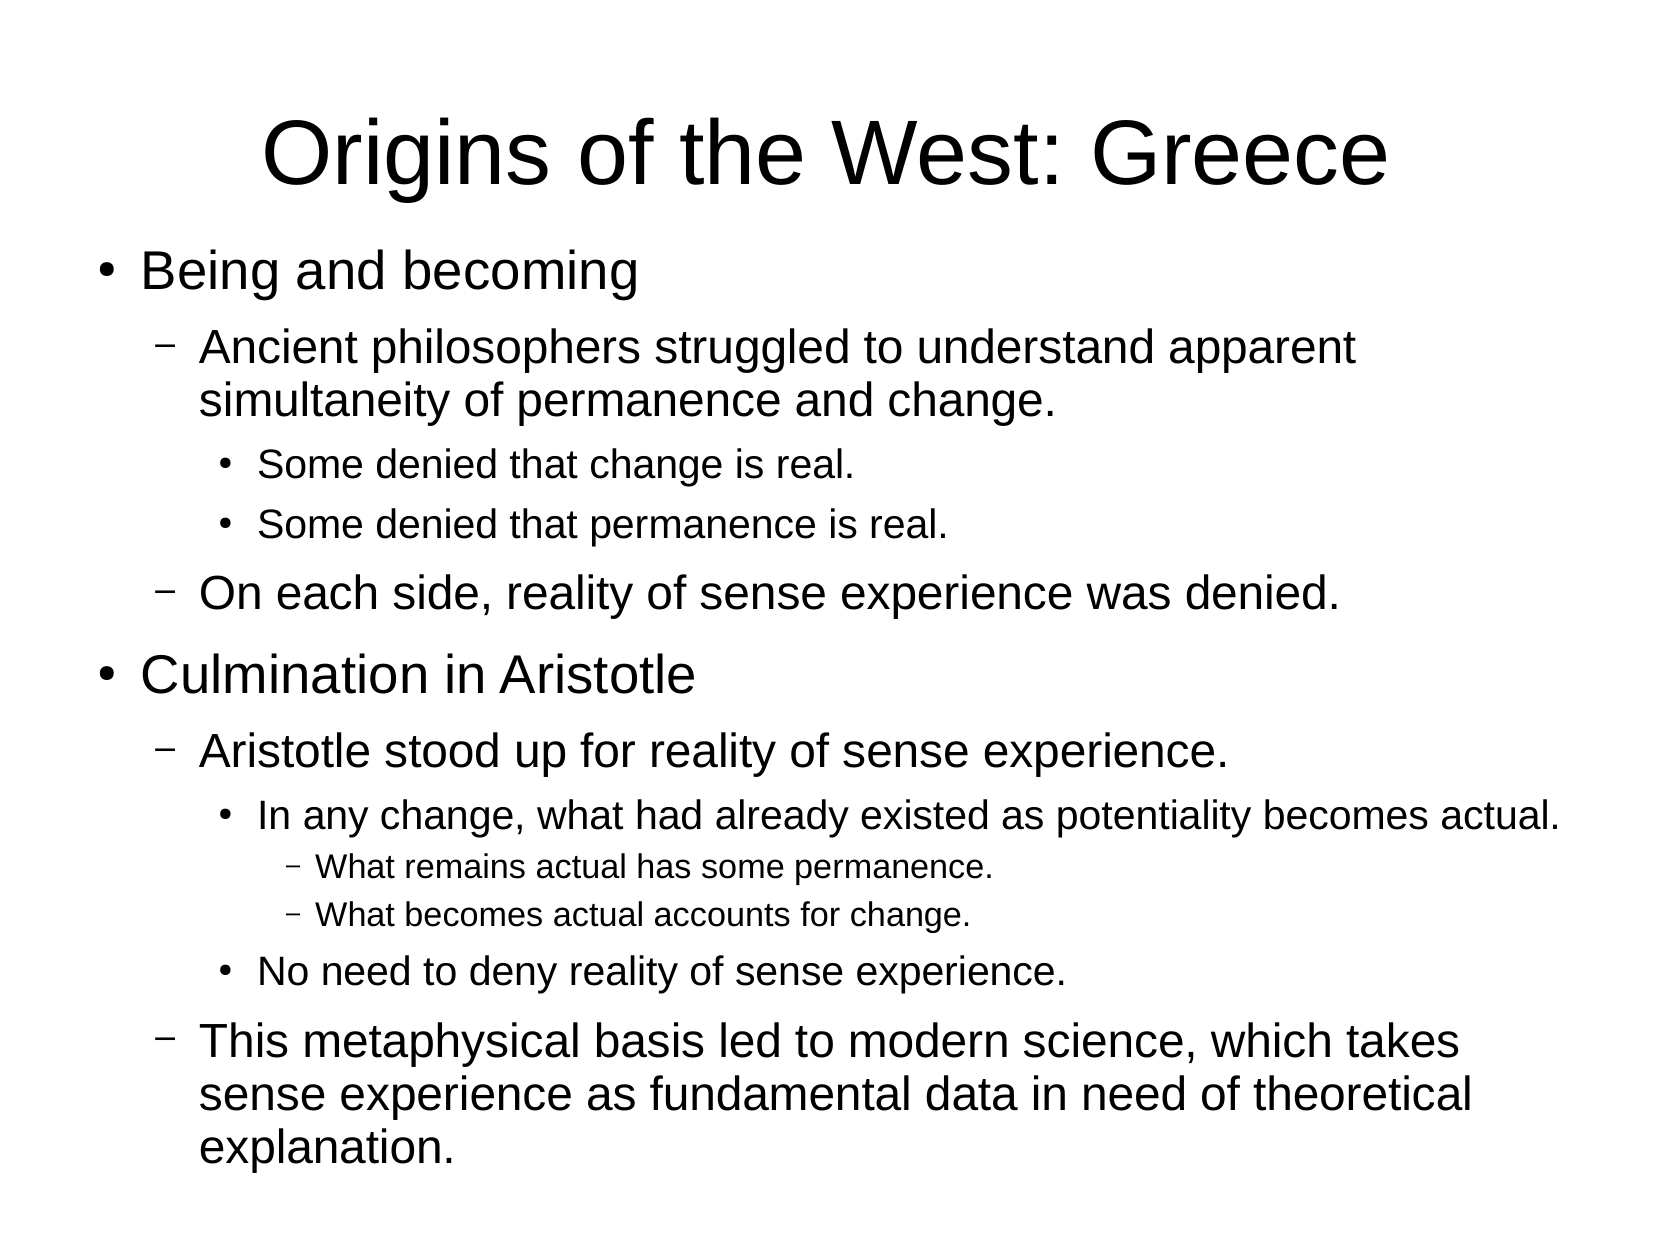

# Origins of the West: Greece
Being and becoming
Ancient philosophers struggled to understand apparent simultaneity of permanence and change.
Some denied that change is real.
Some denied that permanence is real.
On each side, reality of sense experience was denied.
Culmination in Aristotle
Aristotle stood up for reality of sense experience.
In any change, what had already existed as potentiality becomes actual.
What remains actual has some permanence.
What becomes actual accounts for change.
No need to deny reality of sense experience.
This metaphysical basis led to modern science, which takes sense experience as fundamental data in need of theoretical explanation.